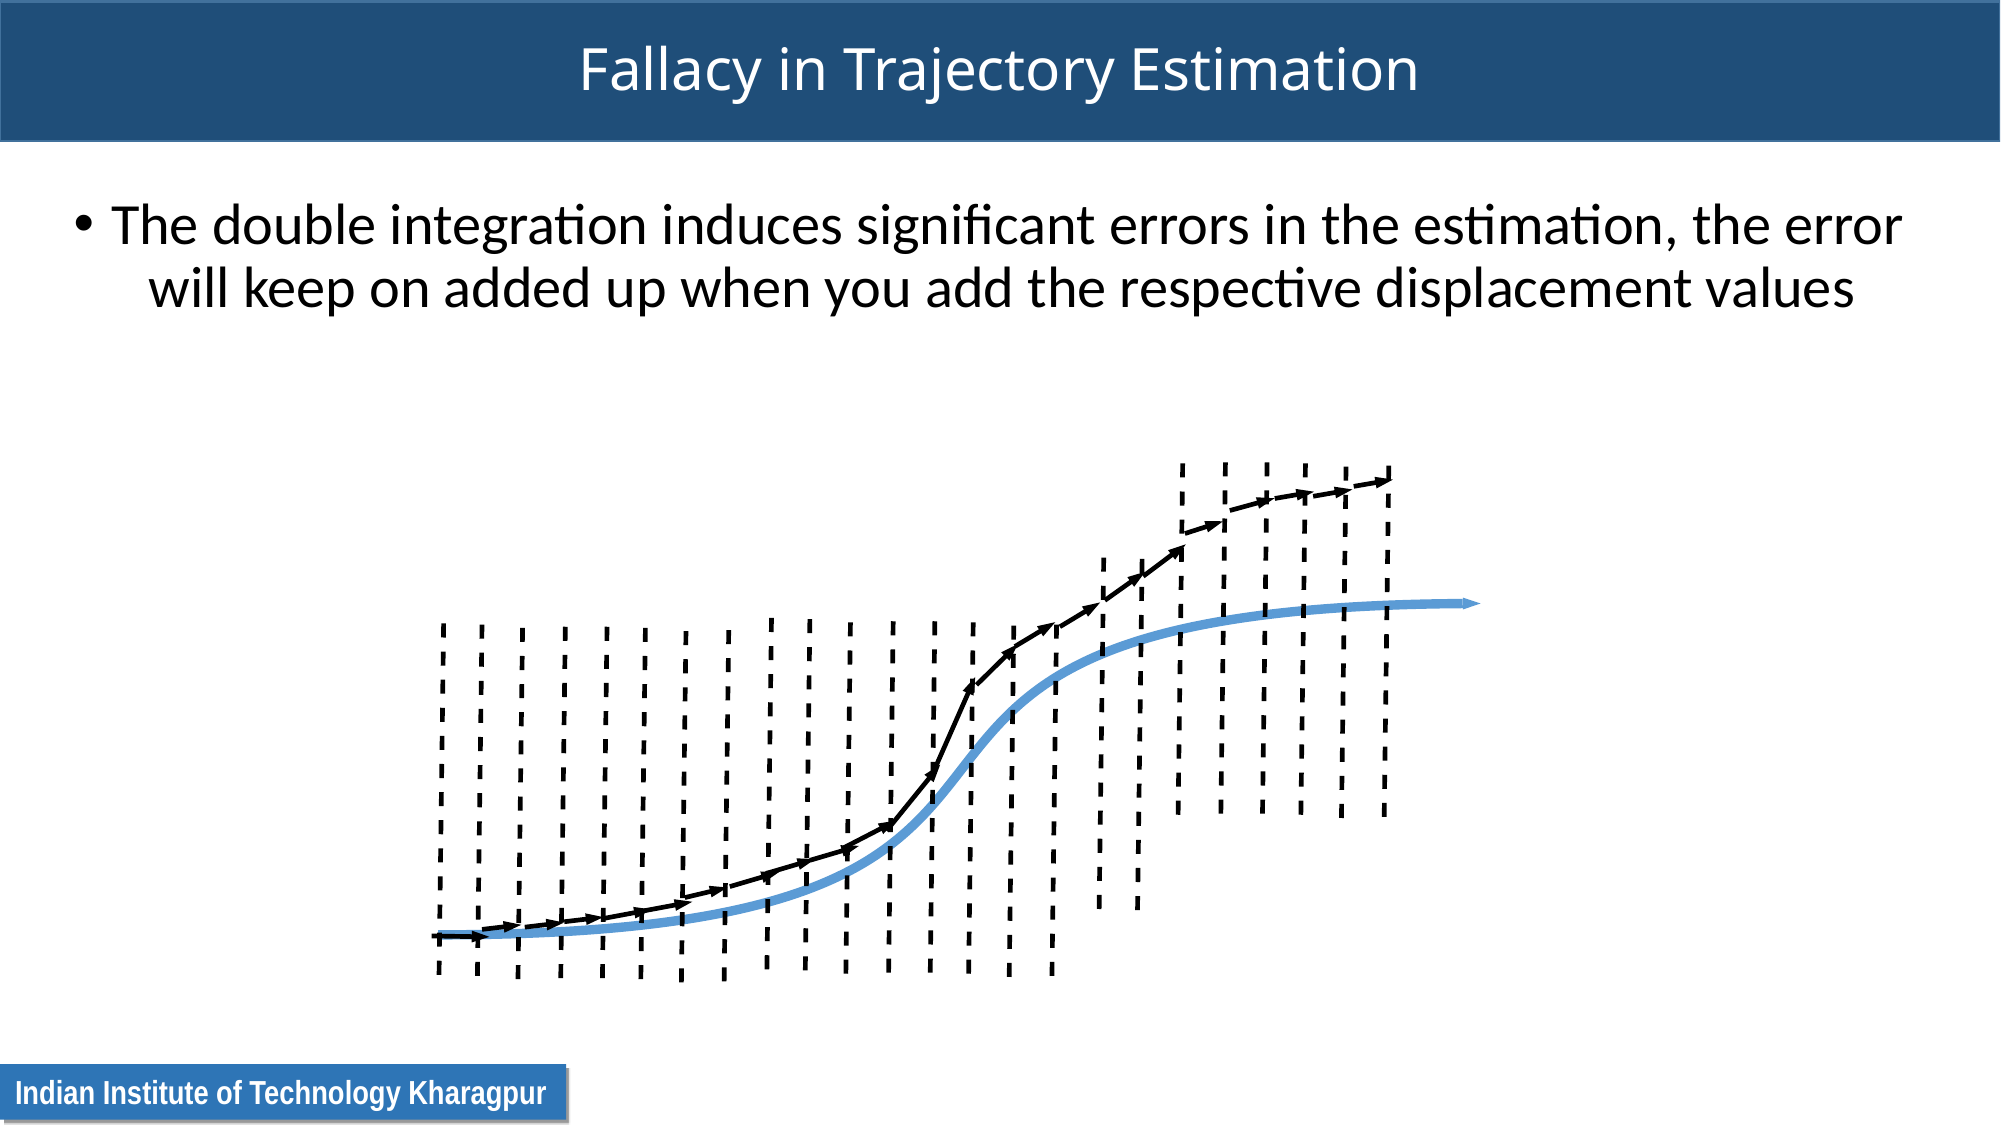

Fallacy in Trajectory Estimation
# The double integration induces significant errors in the estimation, the error will keep on added up when you add the respective displacement values